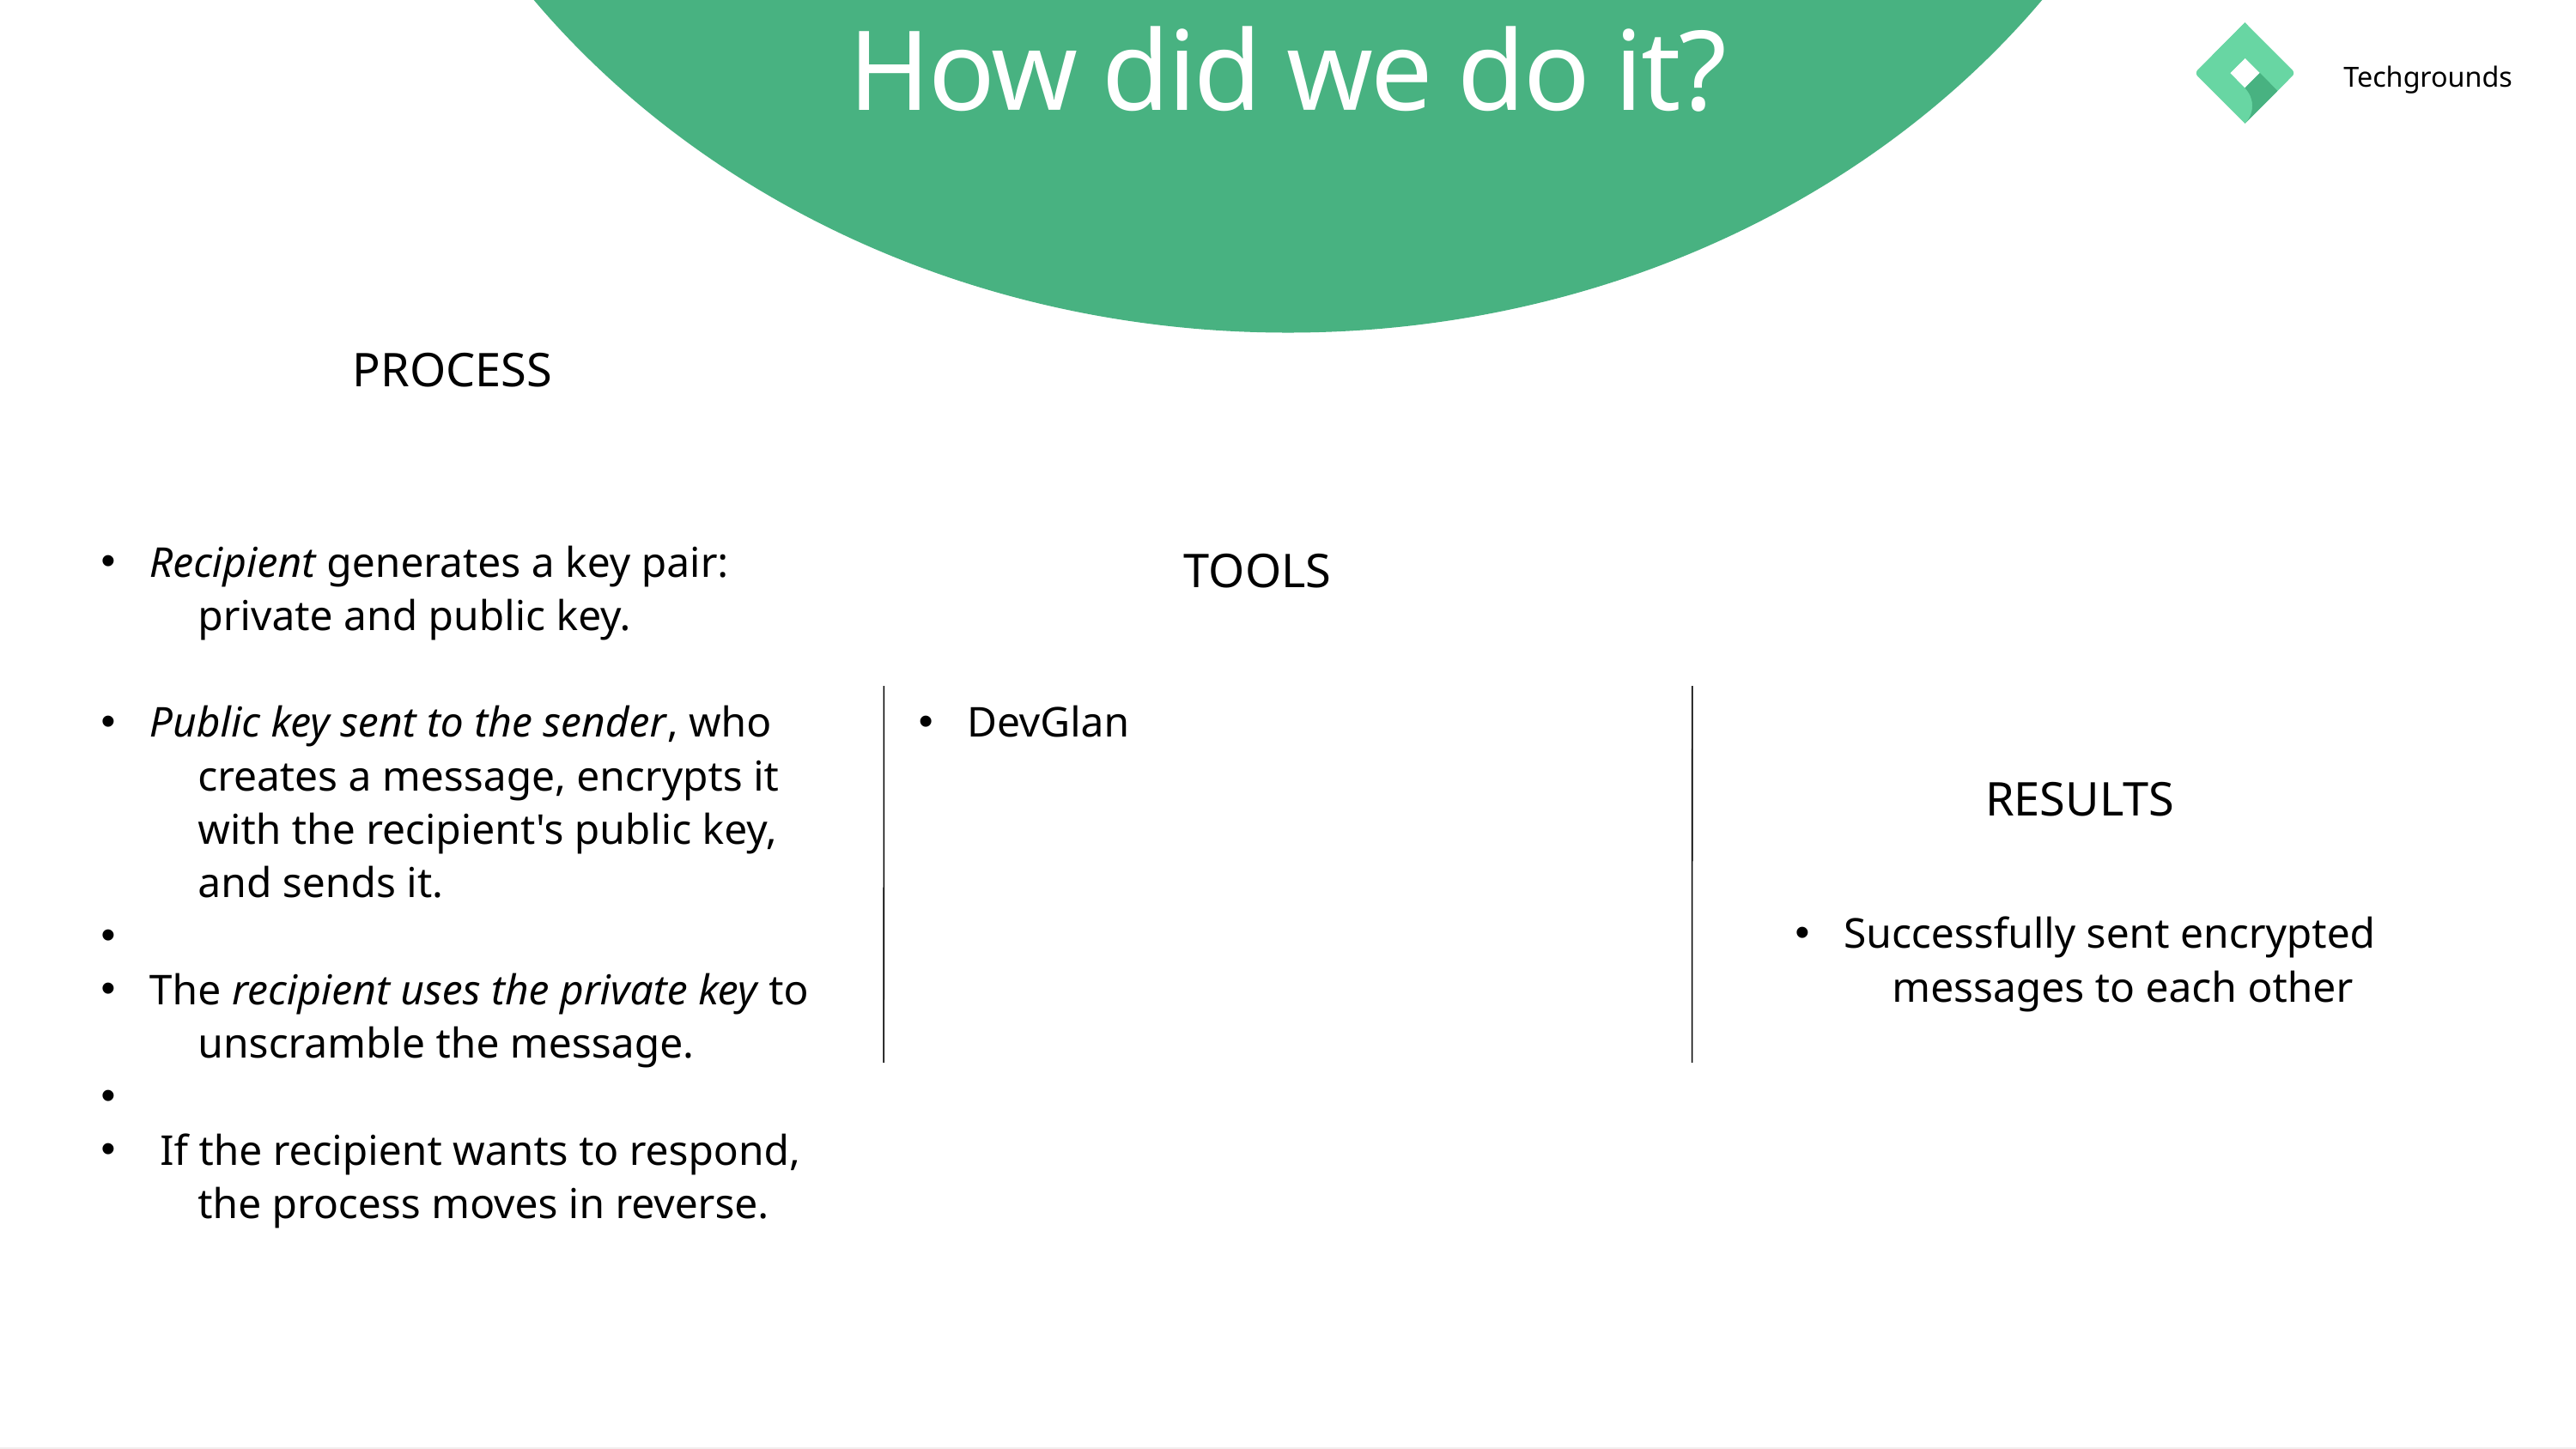

How did we do it?
Techgrounds
PROCESS
Recipient generates a key pair: private and public key.
Public key sent to the sender, who creates a message, encrypts it with the recipient's public key, and sends it.
The recipient uses the private key to unscramble the message.
 If the recipient wants to respond, the process moves in reverse.
TOOLS
DevGlan
RESULTS
Successfully sent encrypted messages to each other